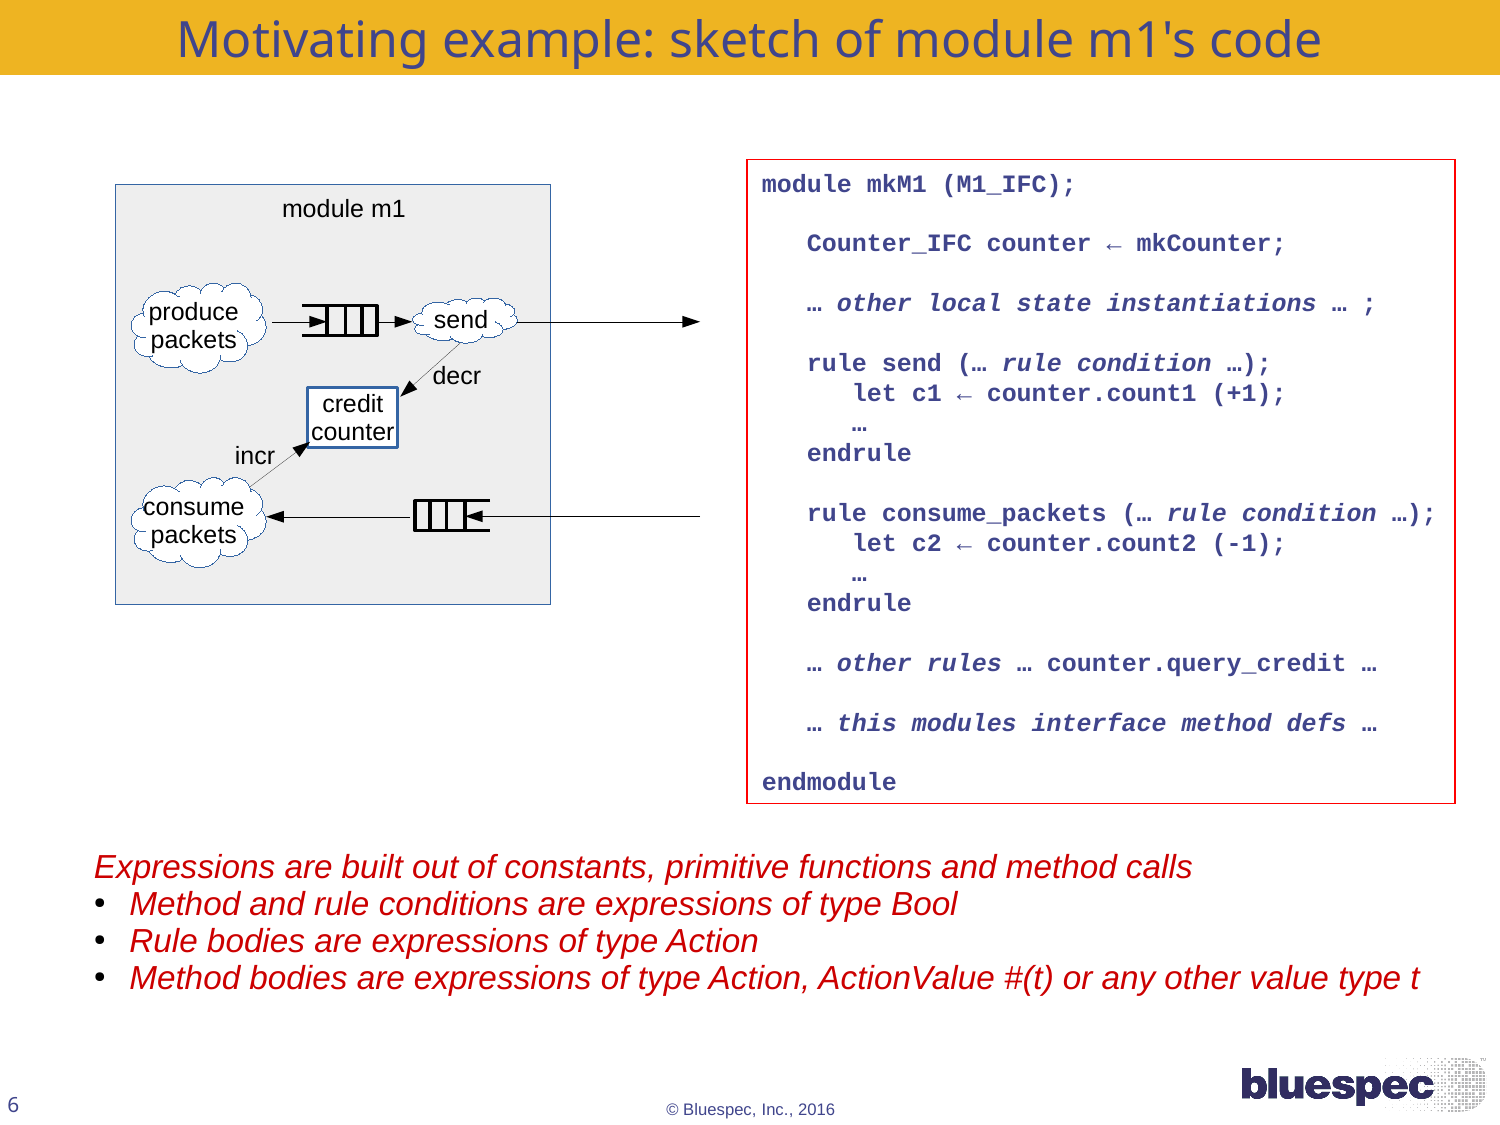

Motivating example: sketch of module m1's code
module mkM1 (M1_IFC);
 Counter_IFC counter ← mkCounter;
 … other local state instantiations … ;
 rule send (… rule condition …);
 let c1 ← counter.count1 (+1);
 …
 endrule
 rule consume_packets (… rule condition …);
 let c2 ← counter.count2 (-1);
 …
 endrule
 … other rules … counter.query_credit …
 … this modules interface method defs …
endmodule
module m1
produce
packets
send
decr
credit
counter
incr
consume
packets
Expressions are built out of constants, primitive functions and method calls
Method and rule conditions are expressions of type Bool
Rule bodies are expressions of type Action
Method bodies are expressions of type Action, ActionValue #(t) or any other value type t